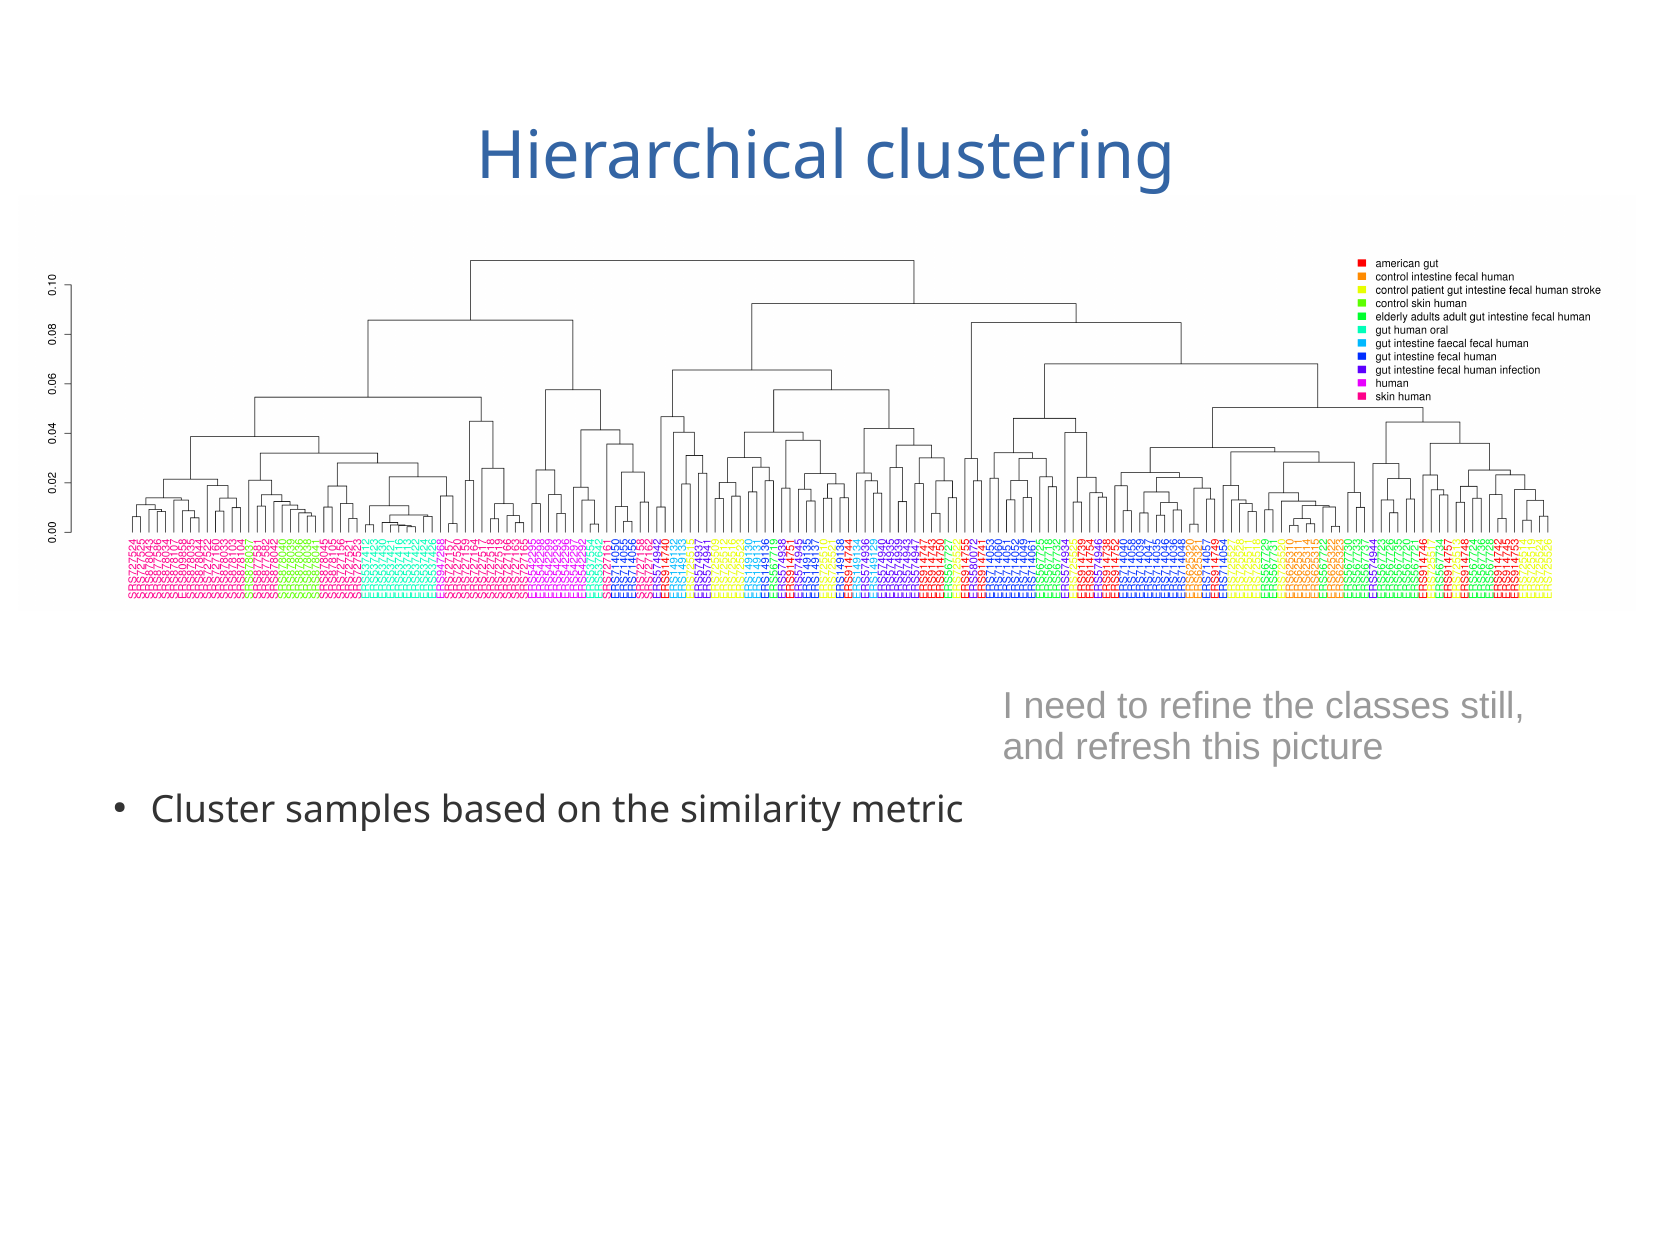

(full hclust plot, with a circle over some example region)
# Hierarchical clustering
I need to refine the classes still, and refresh this picture
Cluster samples based on the similarity metric